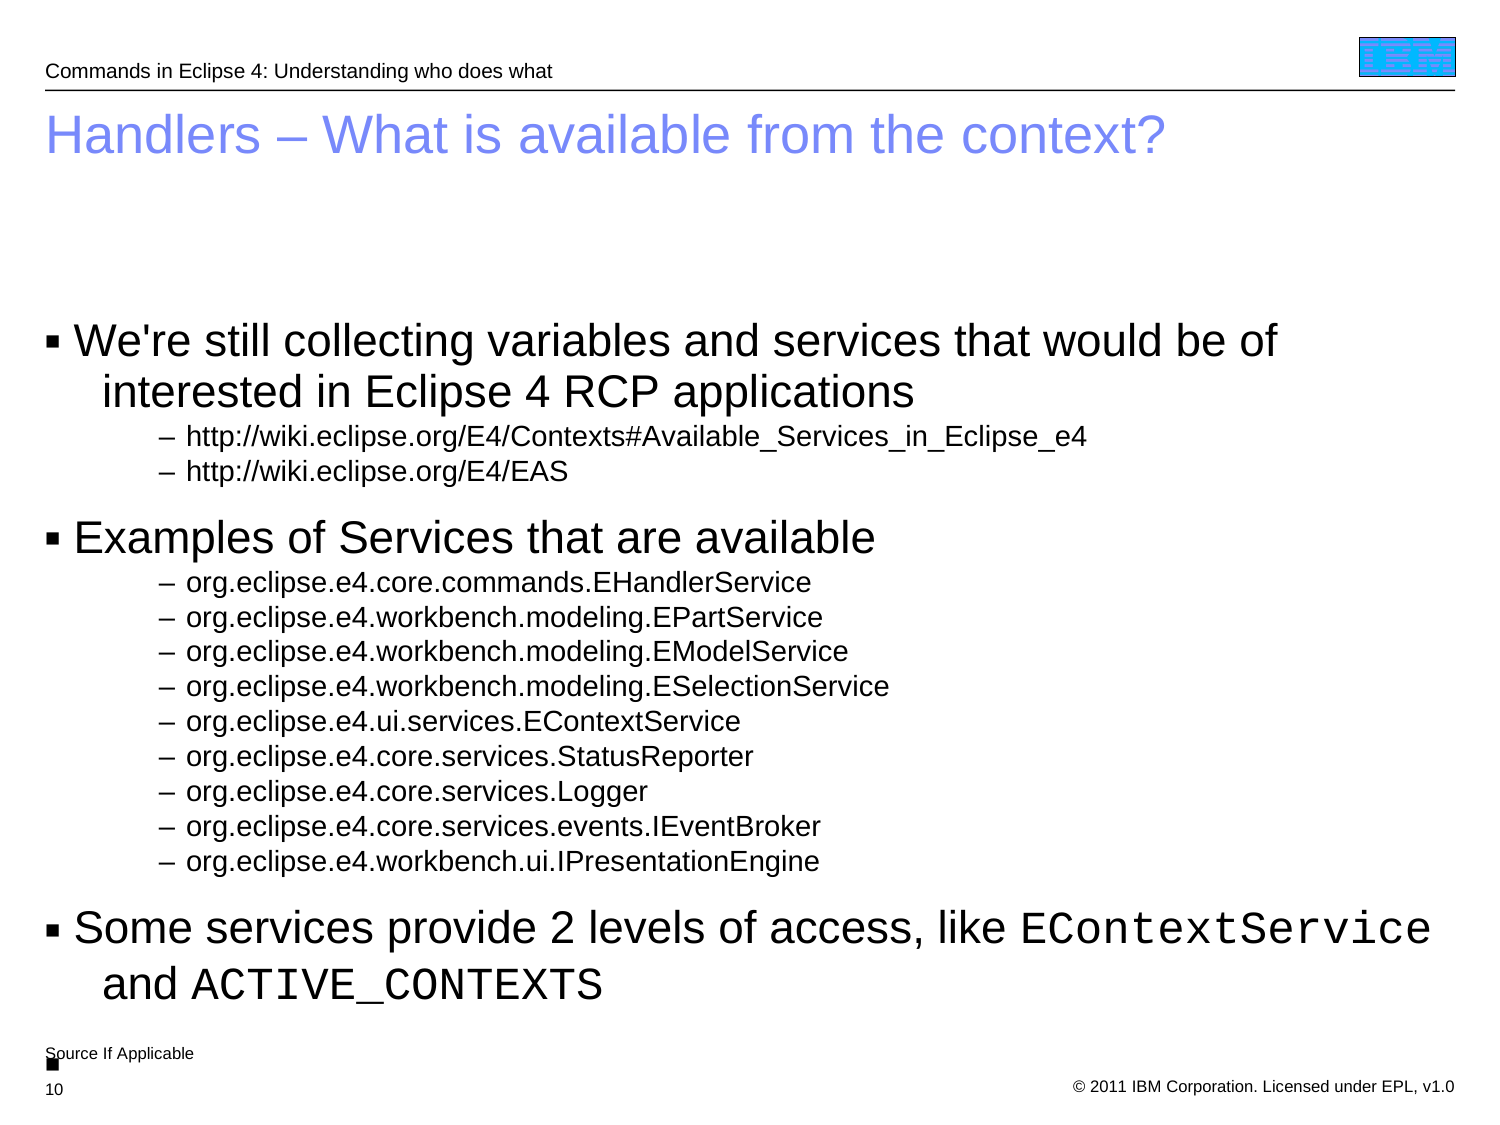

Commands in Eclipse 4: Understanding who does what
# Handlers – What is available from the context?
We're still collecting variables and services that would be of interested in Eclipse 4 RCP applications
http://wiki.eclipse.org/E4/Contexts#Available_Services_in_Eclipse_e4
http://wiki.eclipse.org/E4/EAS
Examples of Services that are available
org.eclipse.e4.core.commands.EHandlerService
org.eclipse.e4.workbench.modeling.EPartService
org.eclipse.e4.workbench.modeling.EModelService
org.eclipse.e4.workbench.modeling.ESelectionService
org.eclipse.e4.ui.services.EContextService
org.eclipse.e4.core.services.StatusReporter
org.eclipse.e4.core.services.Logger
org.eclipse.e4.core.services.events.IEventBroker
org.eclipse.e4.workbench.ui.IPresentationEngine
Some services provide 2 levels of access, like EContextService and ACTIVE_CONTEXTS
 Source If Applicable
10